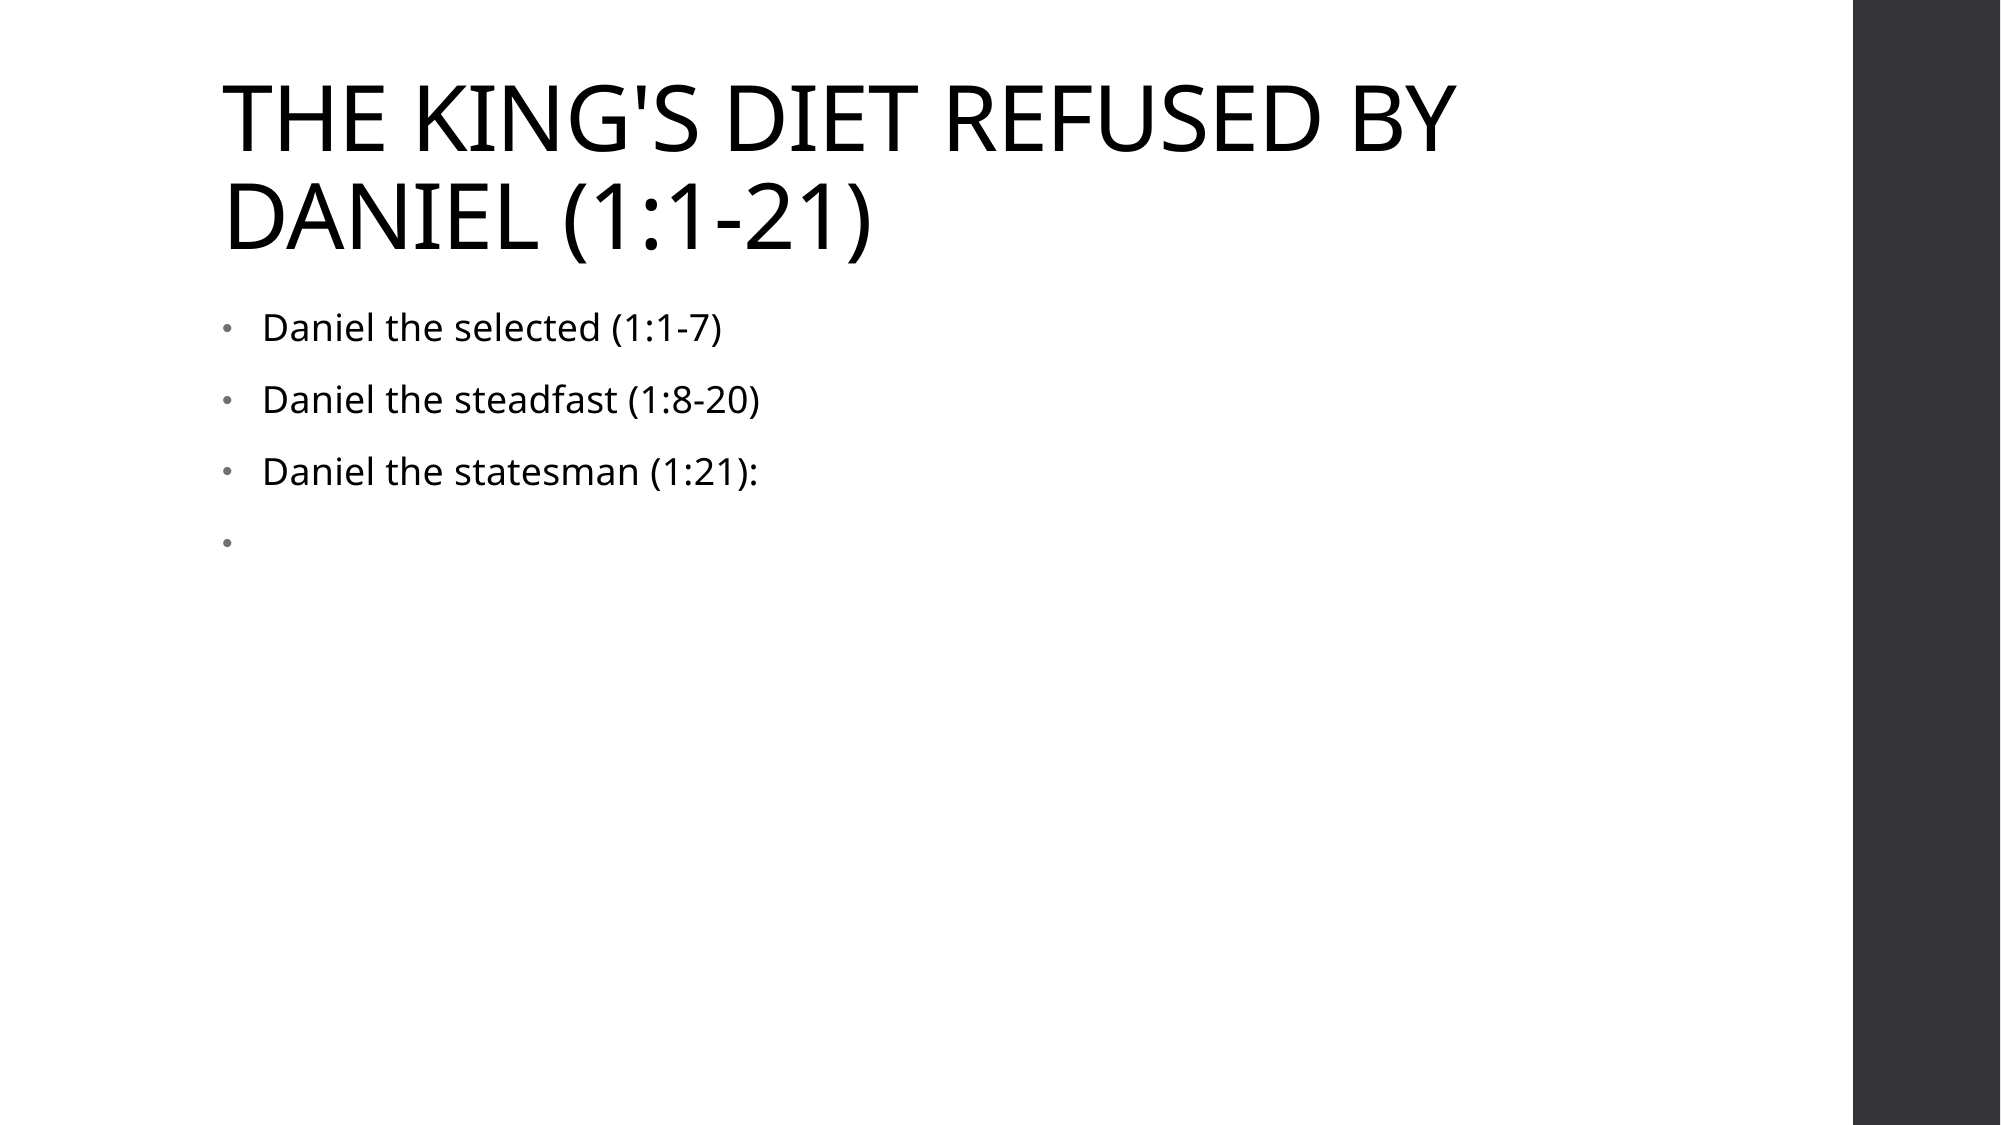

# THE KING'S DIET REFUSED BY DANIEL (1:1-21)
 Daniel the selected (1:1-7)
 Daniel the steadfast (1:8-20)
 Daniel the statesman (1:21):